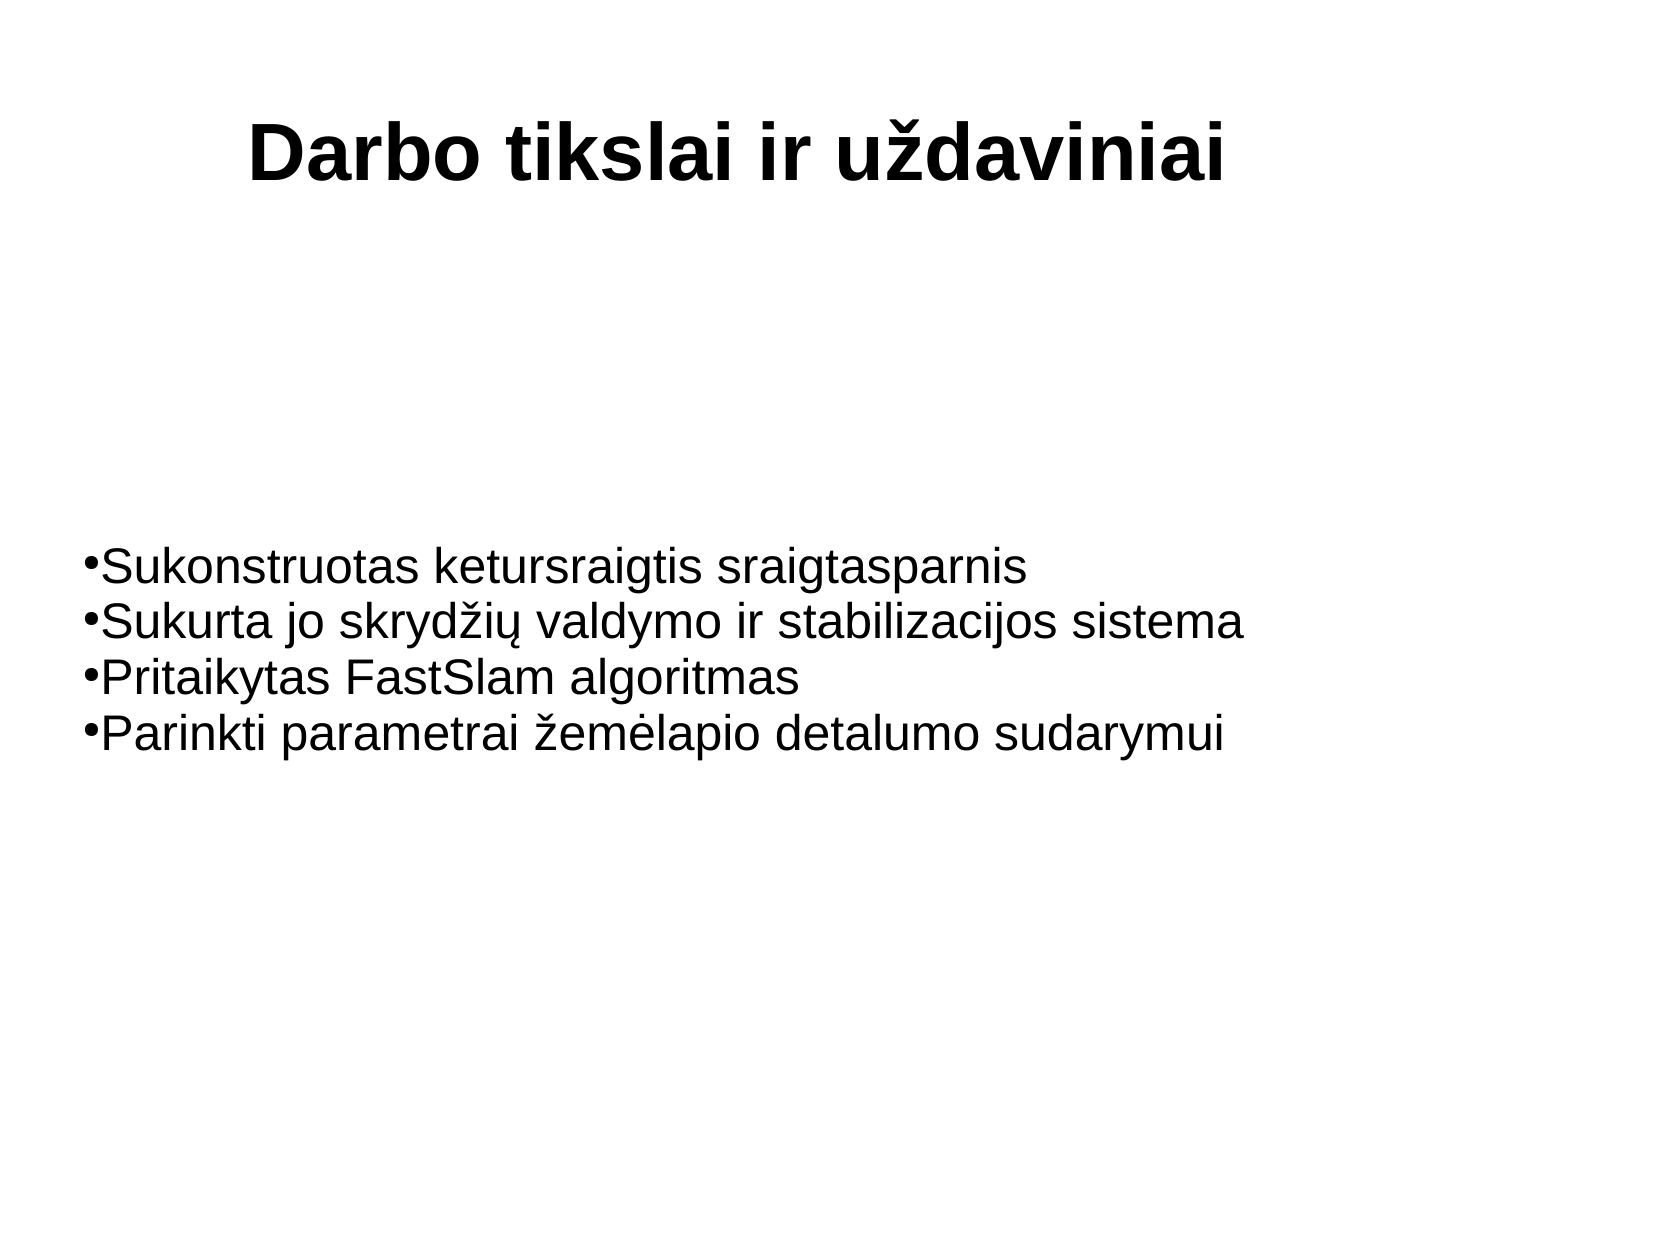

# Darbo tikslai ir uždaviniai
Sukonstruotas ketursraigtis sraigtasparnis
Sukurta jo skrydžių valdymo ir stabilizacijos sistema
Pritaikytas FastSlam algoritmas
Parinkti parametrai žemėlapio detalumo sudarymui